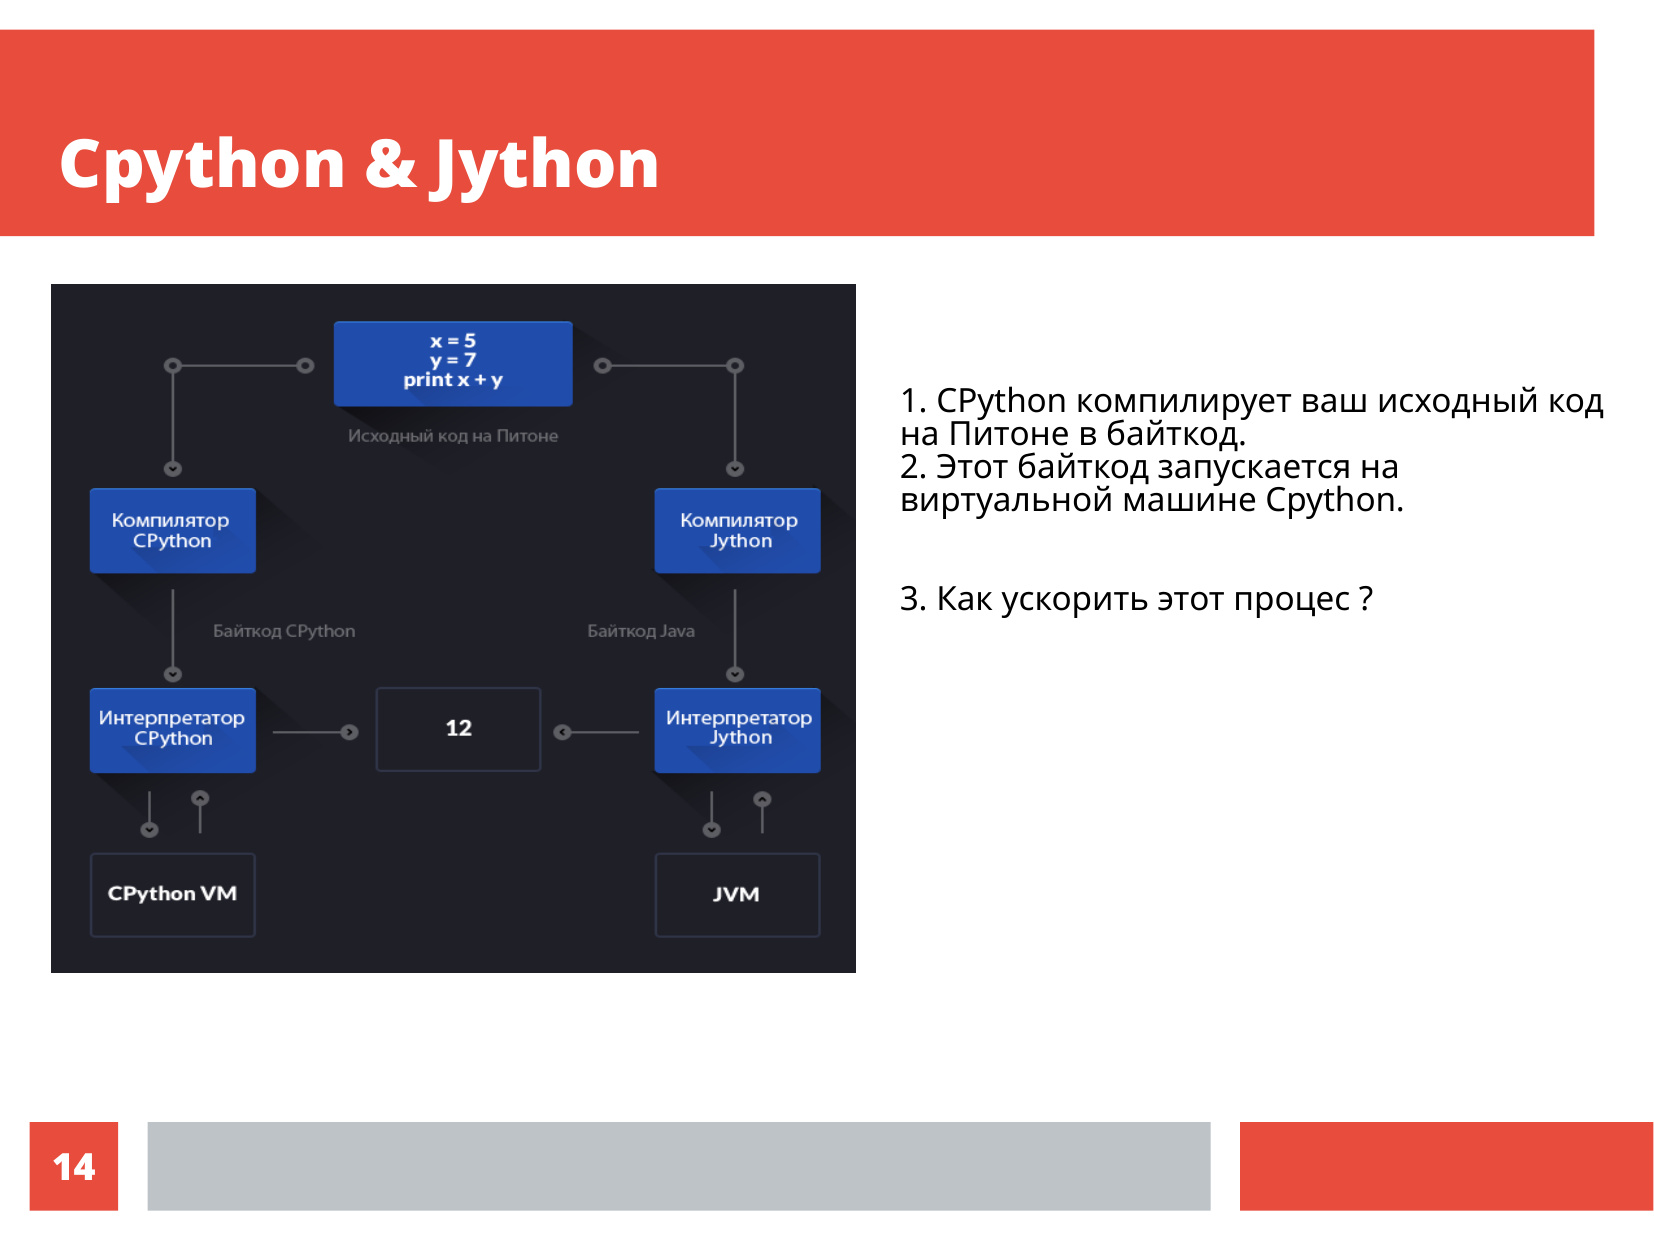

# Cpython & Jython
1. CPython компилирует ваш исходный код на Питоне в байткод.
2. Этот байткод запускается на виртуальной машине Cpython.
3. Как ускорить этот процес ?
14